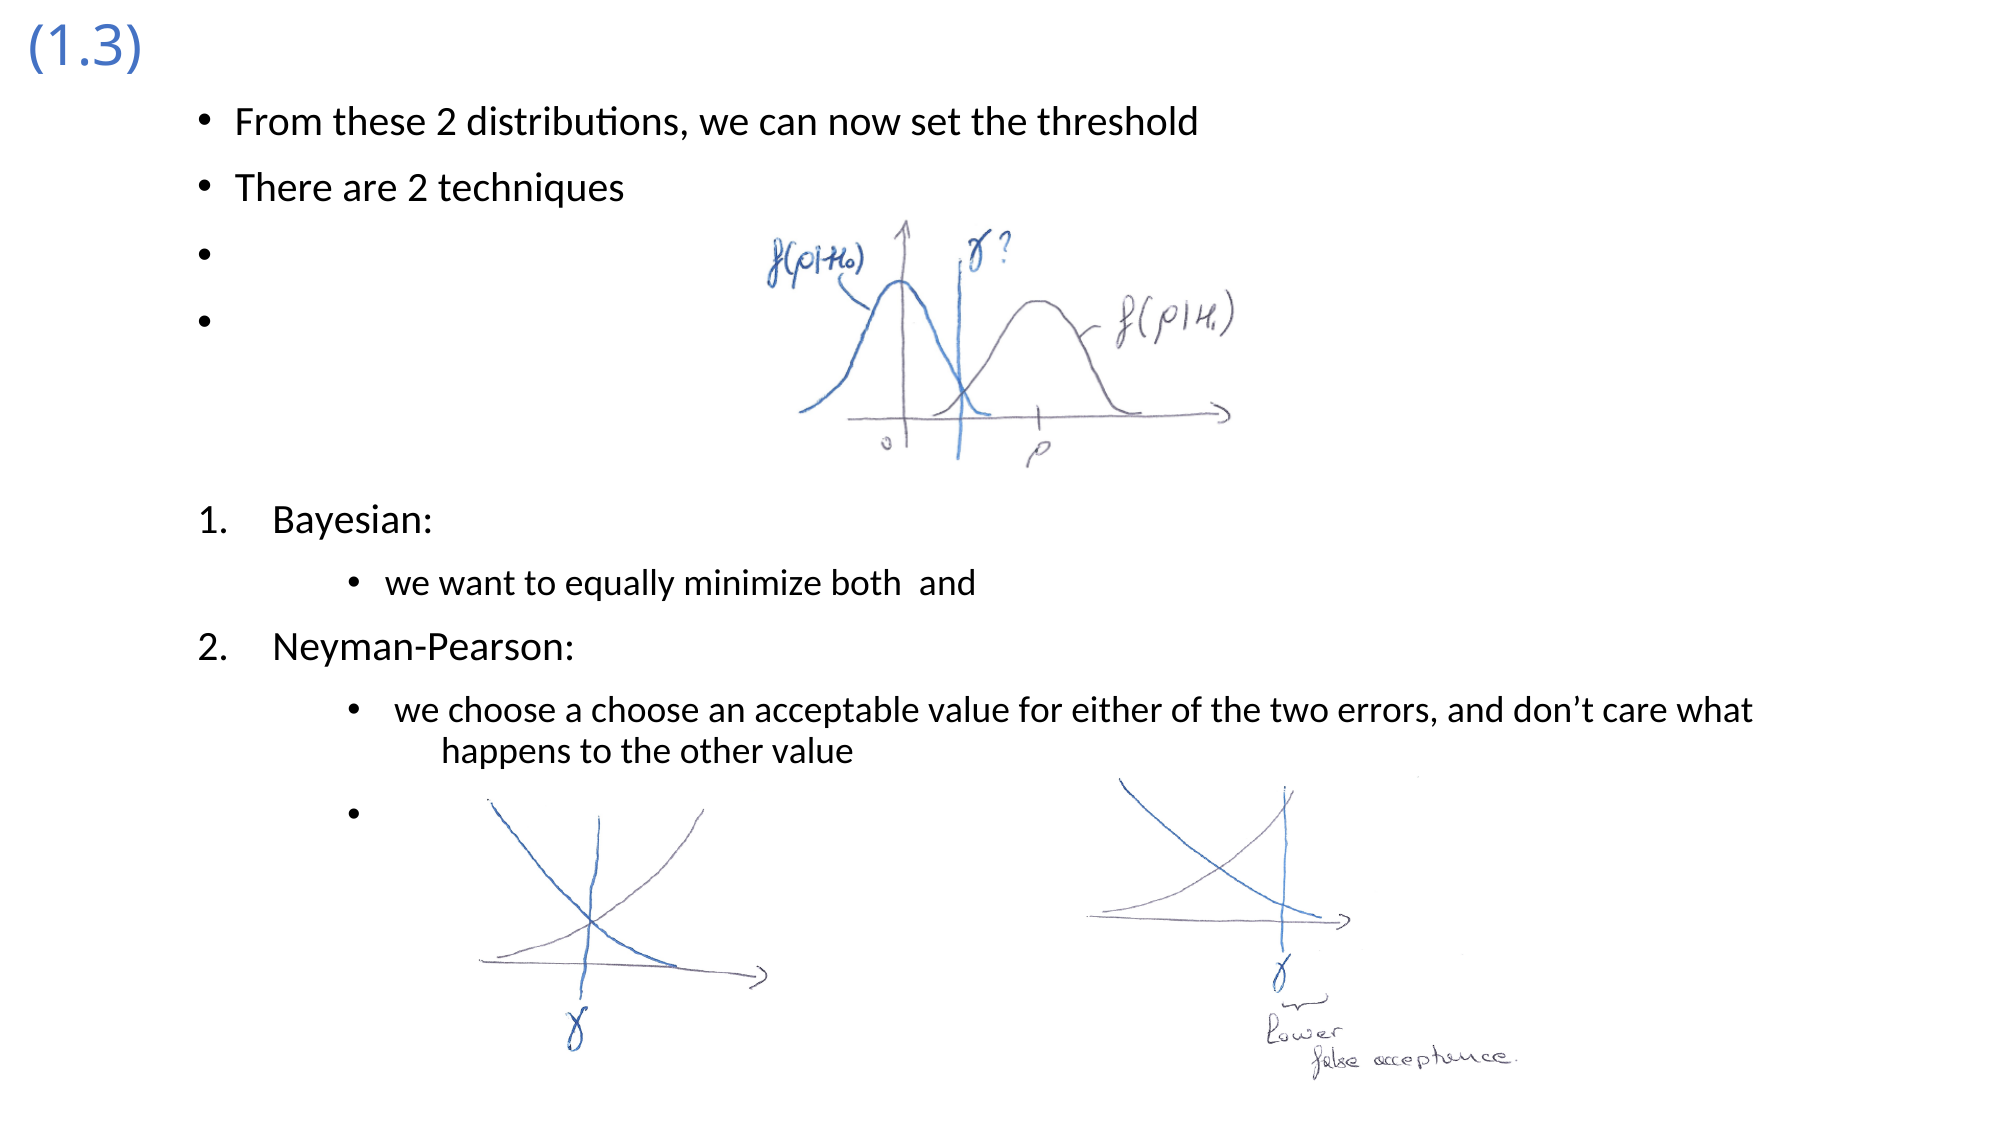

# (1.3)
From these 2 distributions, we can now set the threshold
There are 2 techniques
Bayesian:
we want to equally minimize both and
 Neyman-Pearson:
we choose a choose an acceptable value for either of the two errors, and don’t care what happens to the other value